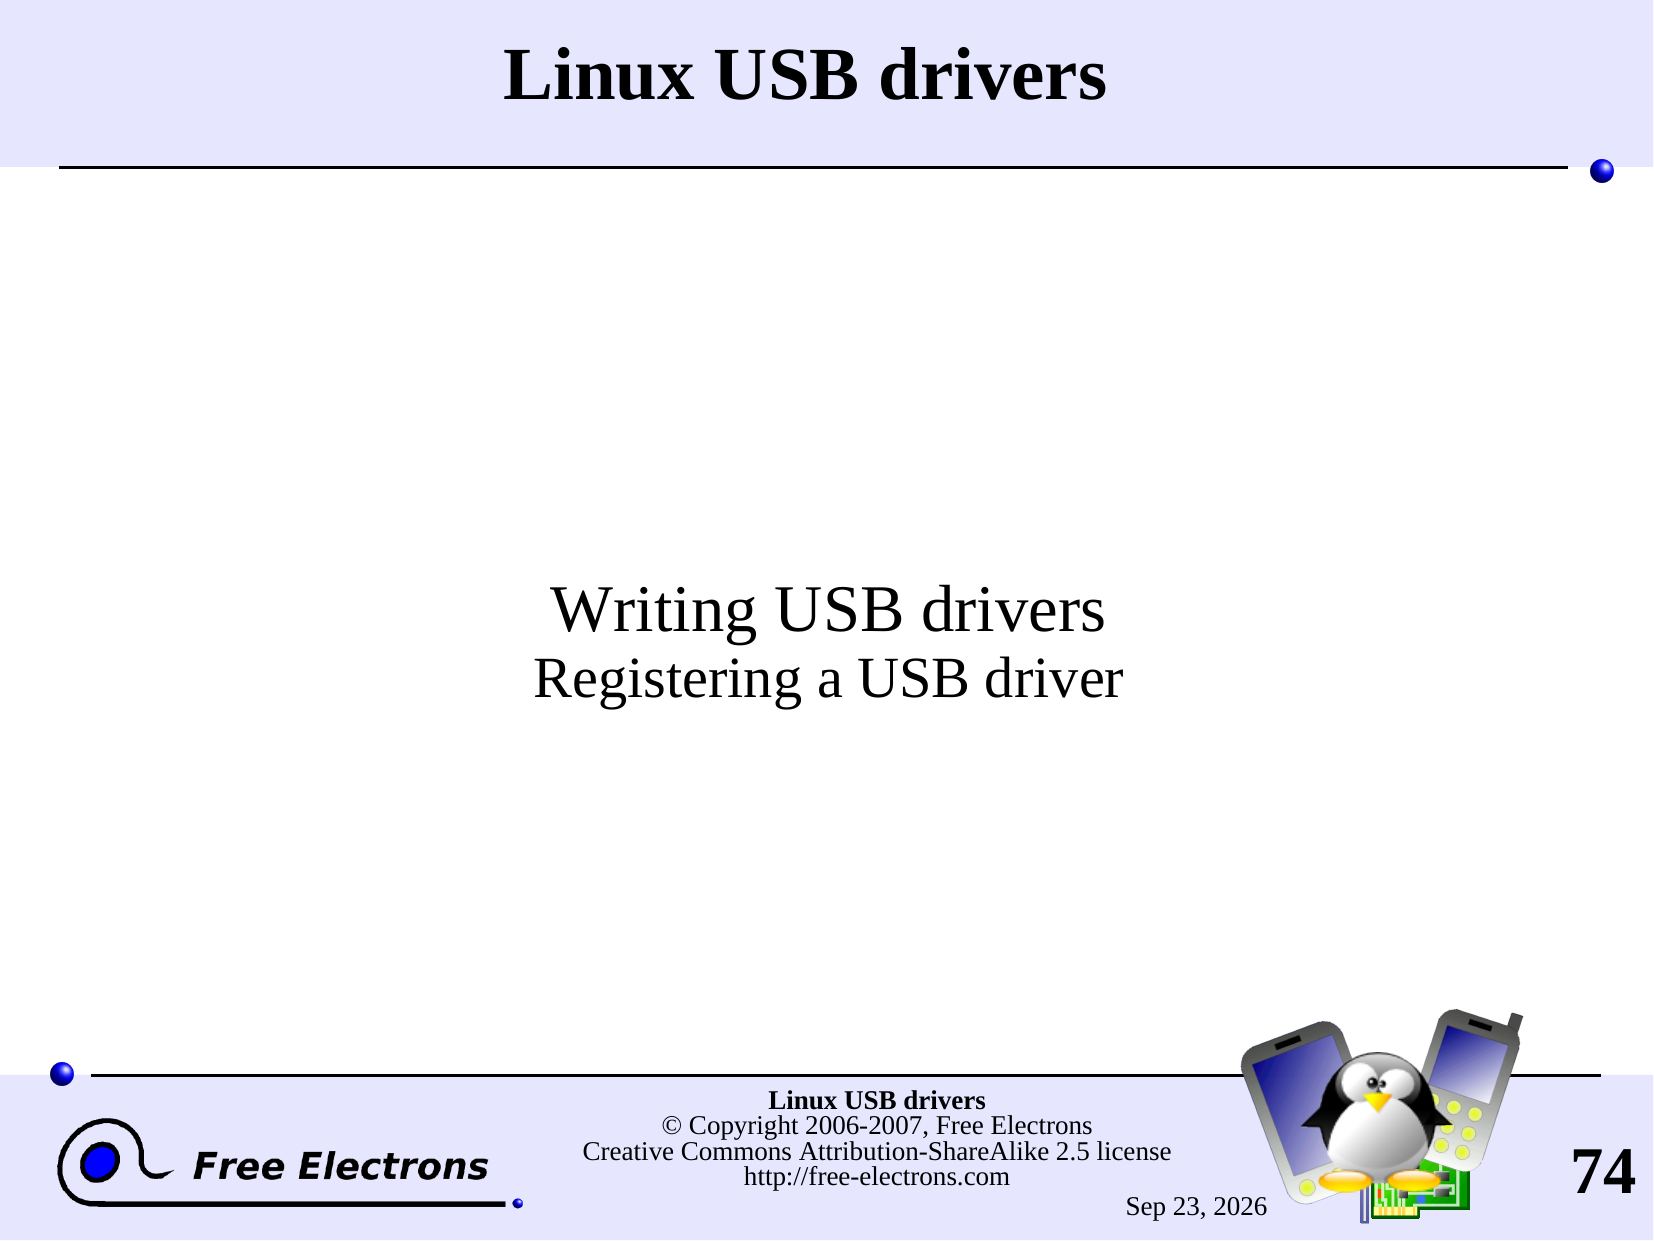

# Linux USB drivers
Writing USB drivers
Registering a USB driver